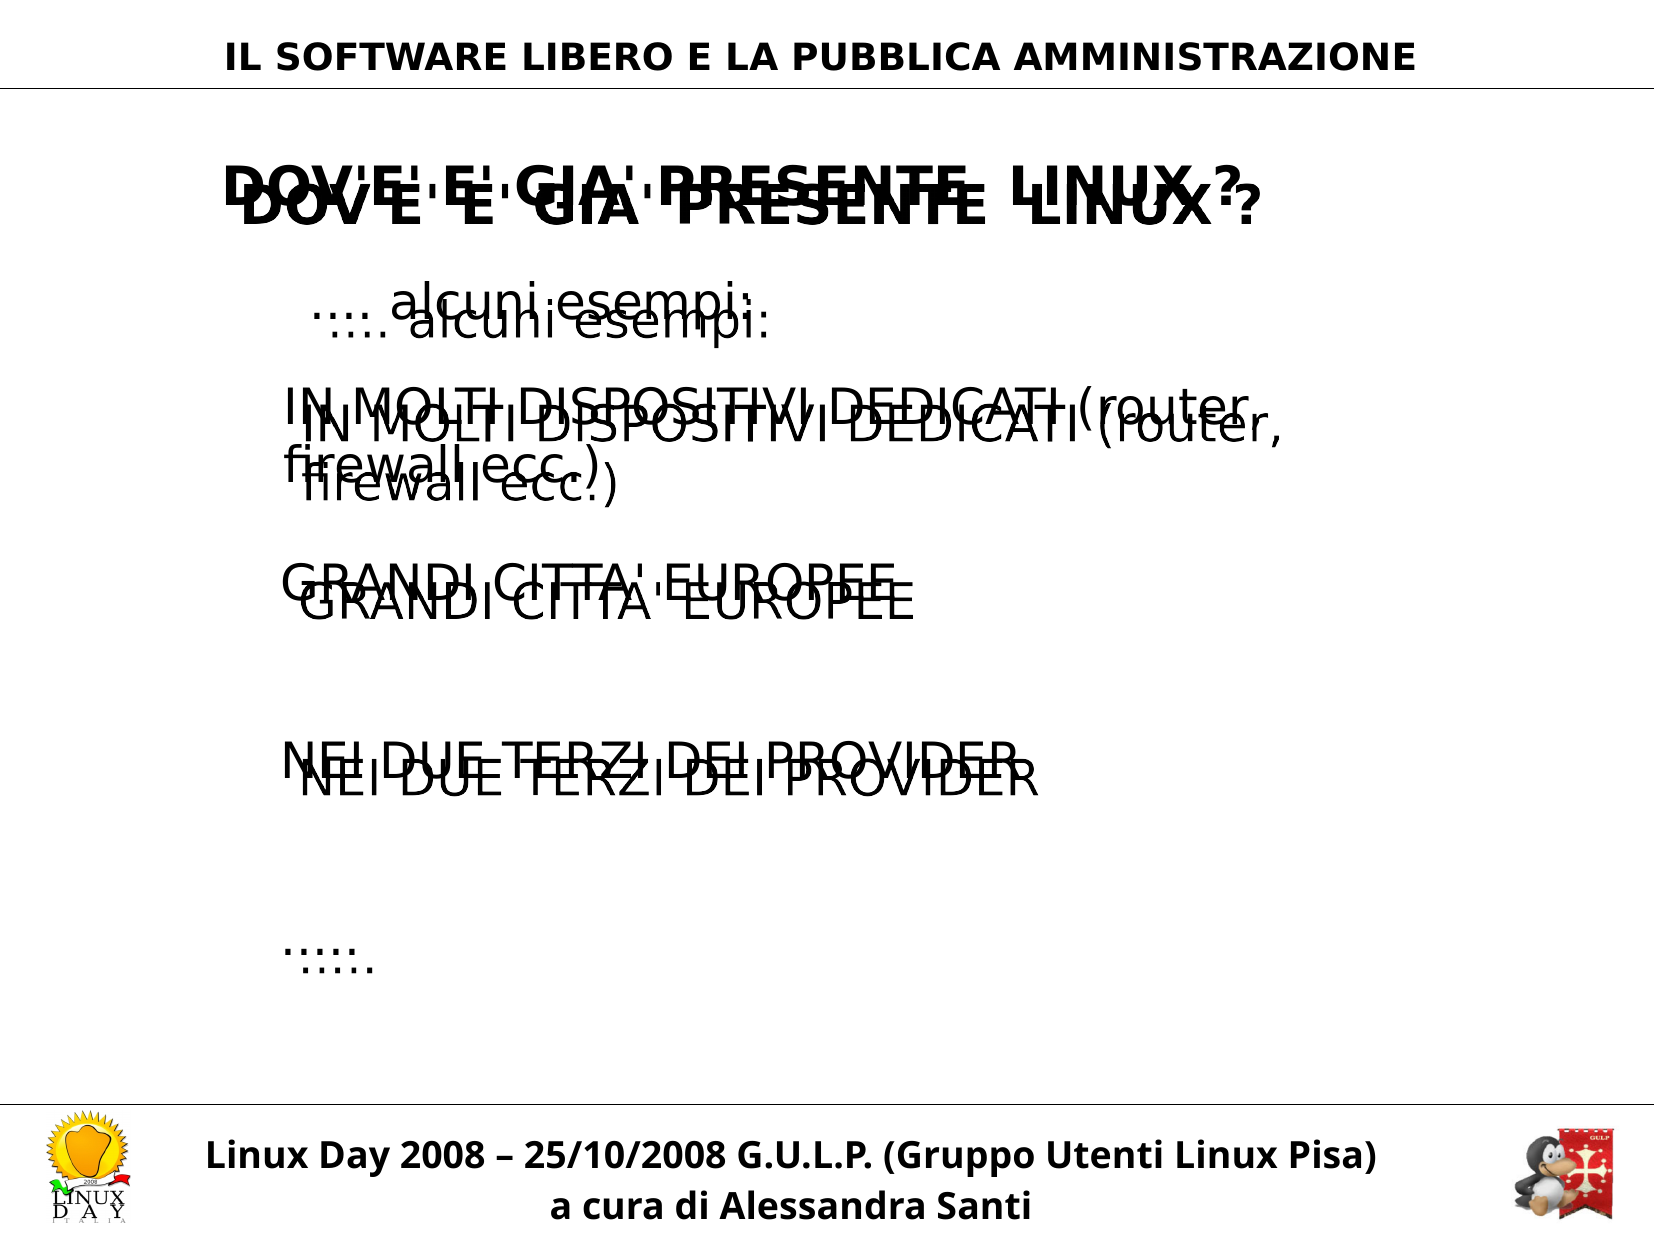

IL SOFTWARE LIBERO E LA PUBBLICA AMMINISTRAZIONE
DOV'E' E' GIA' PRESENTE LINUX ?
.... alcuni esempi:
IN MOLTI DISPOSITIVI DEDICATI (router, firewall ecc.)
GRANDI CITTA' EUROPEE
NEI DUE TERZI DEI PROVIDER
.....
# Linux Day 2008 – 25/10/2008 G.U.L.P. (Gruppo Utenti Linux Pisa) a cura di Alessandra Santi